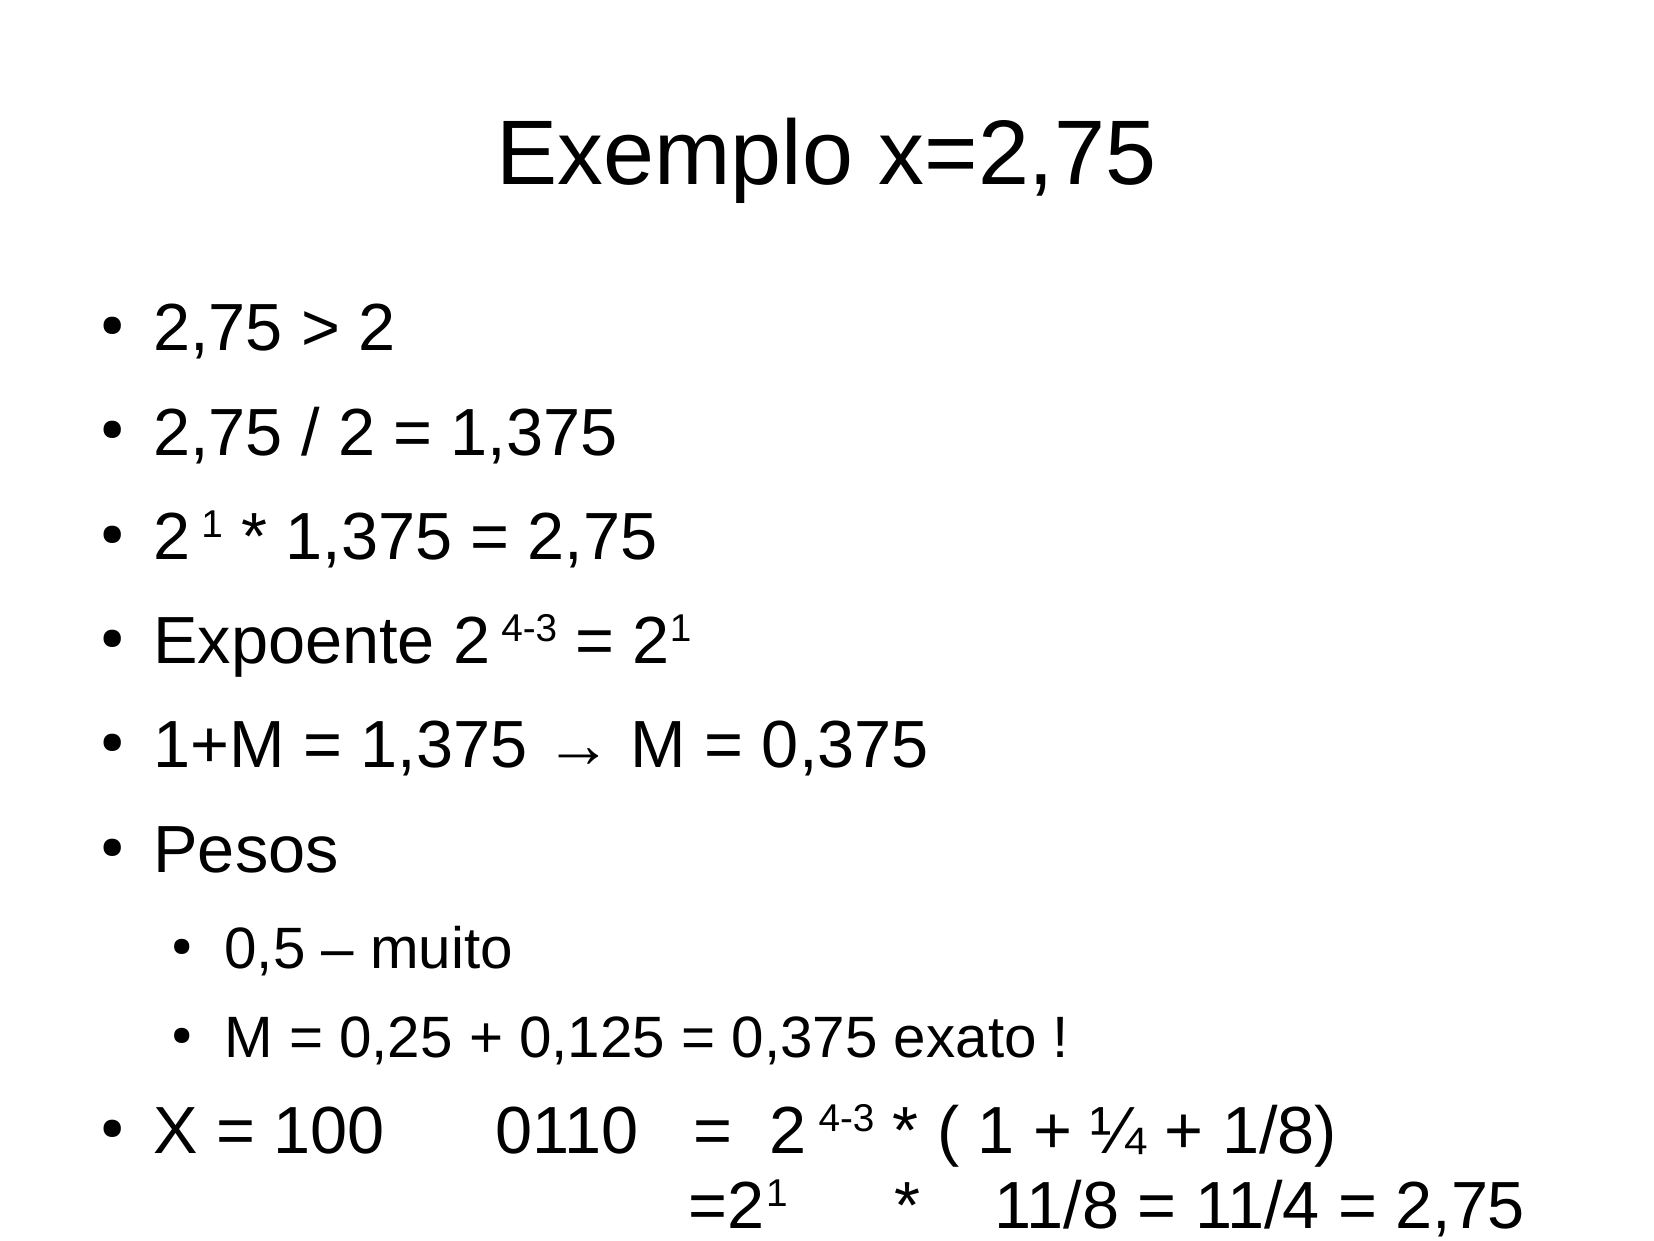

# Exemplo x=2,75
2,75 > 2
2,75 / 2 = 1,375
2 1 * 1,375 = 2,75
Expoente 2 4-3 = 21
1+M = 1,375 → M = 0,375
Pesos
0,5 – muito
M = 0,25 + 0,125 = 0,375 exato !
X = 100 0110 = 2 4-3 * ( 1 + ¼ + 1/8) =21 * 11/8 = 11/4 = 2,75